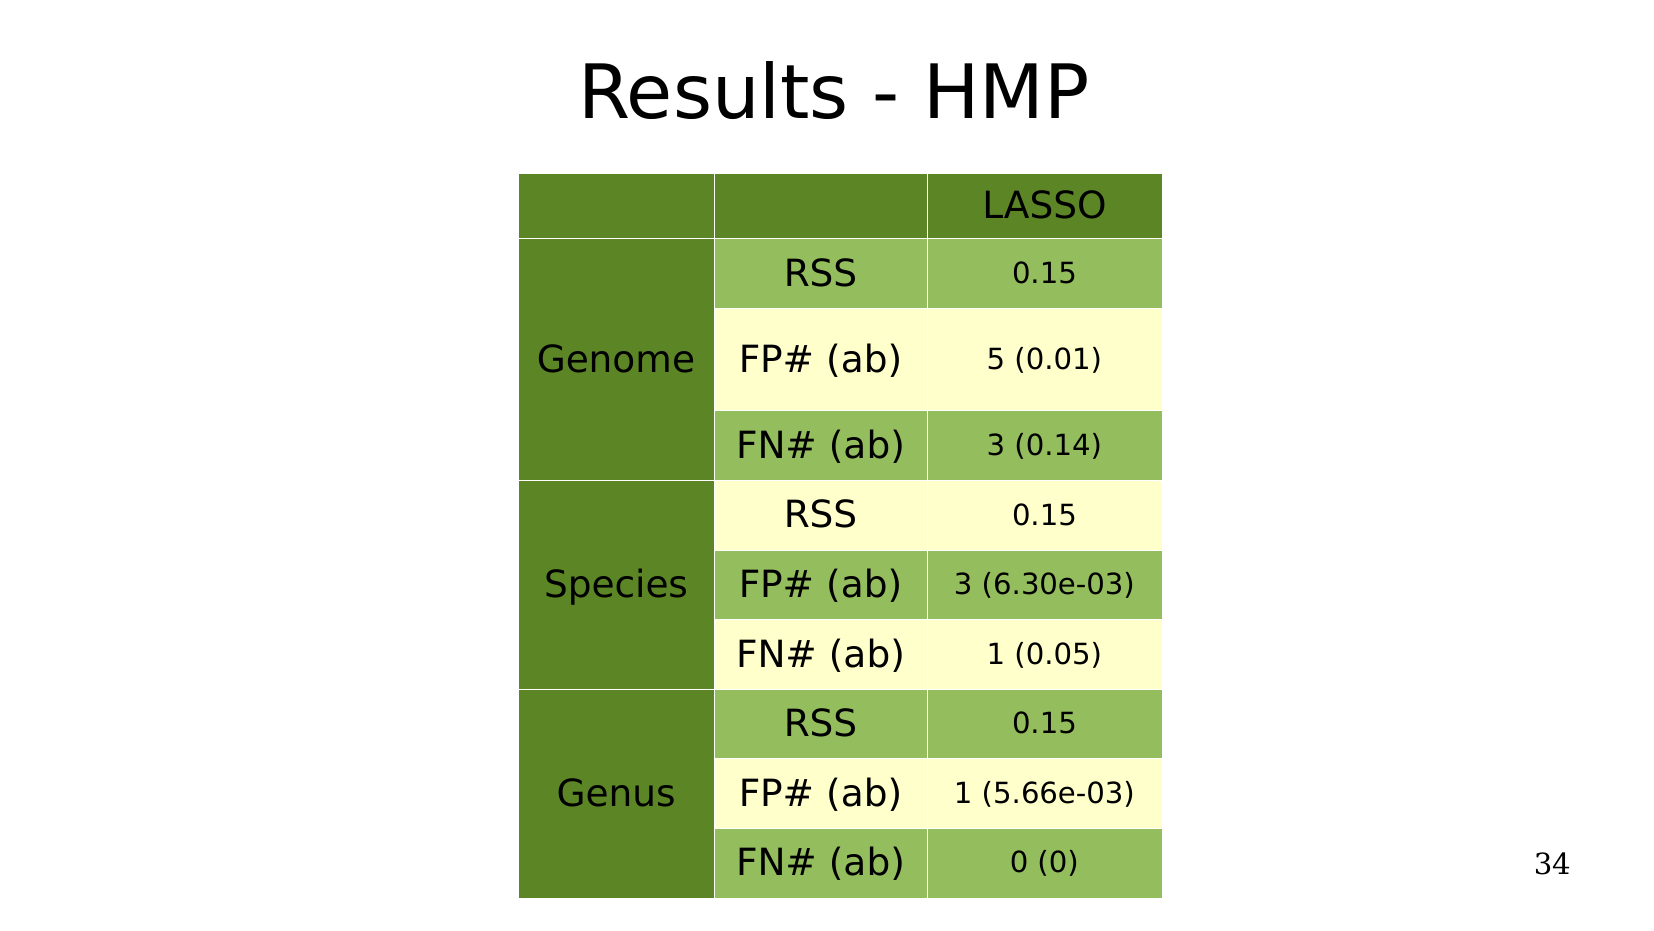

# Results - HMP
| | | LASSO |
| --- | --- | --- |
| Genome | RSS | 0.15 |
| | FP# (ab) | 5 (0.01) |
| | FN# (ab) | 3 (0.14) |
| Species | RSS | 0.15 |
| | FP# (ab) | 3 (6.30e-03) |
| | FN# (ab) | 1 (0.05) |
| Genus | RSS | 0.15 |
| | FP# (ab) | 1 (5.66e-03) |
| | FN# (ab) | 0 (0) |
34